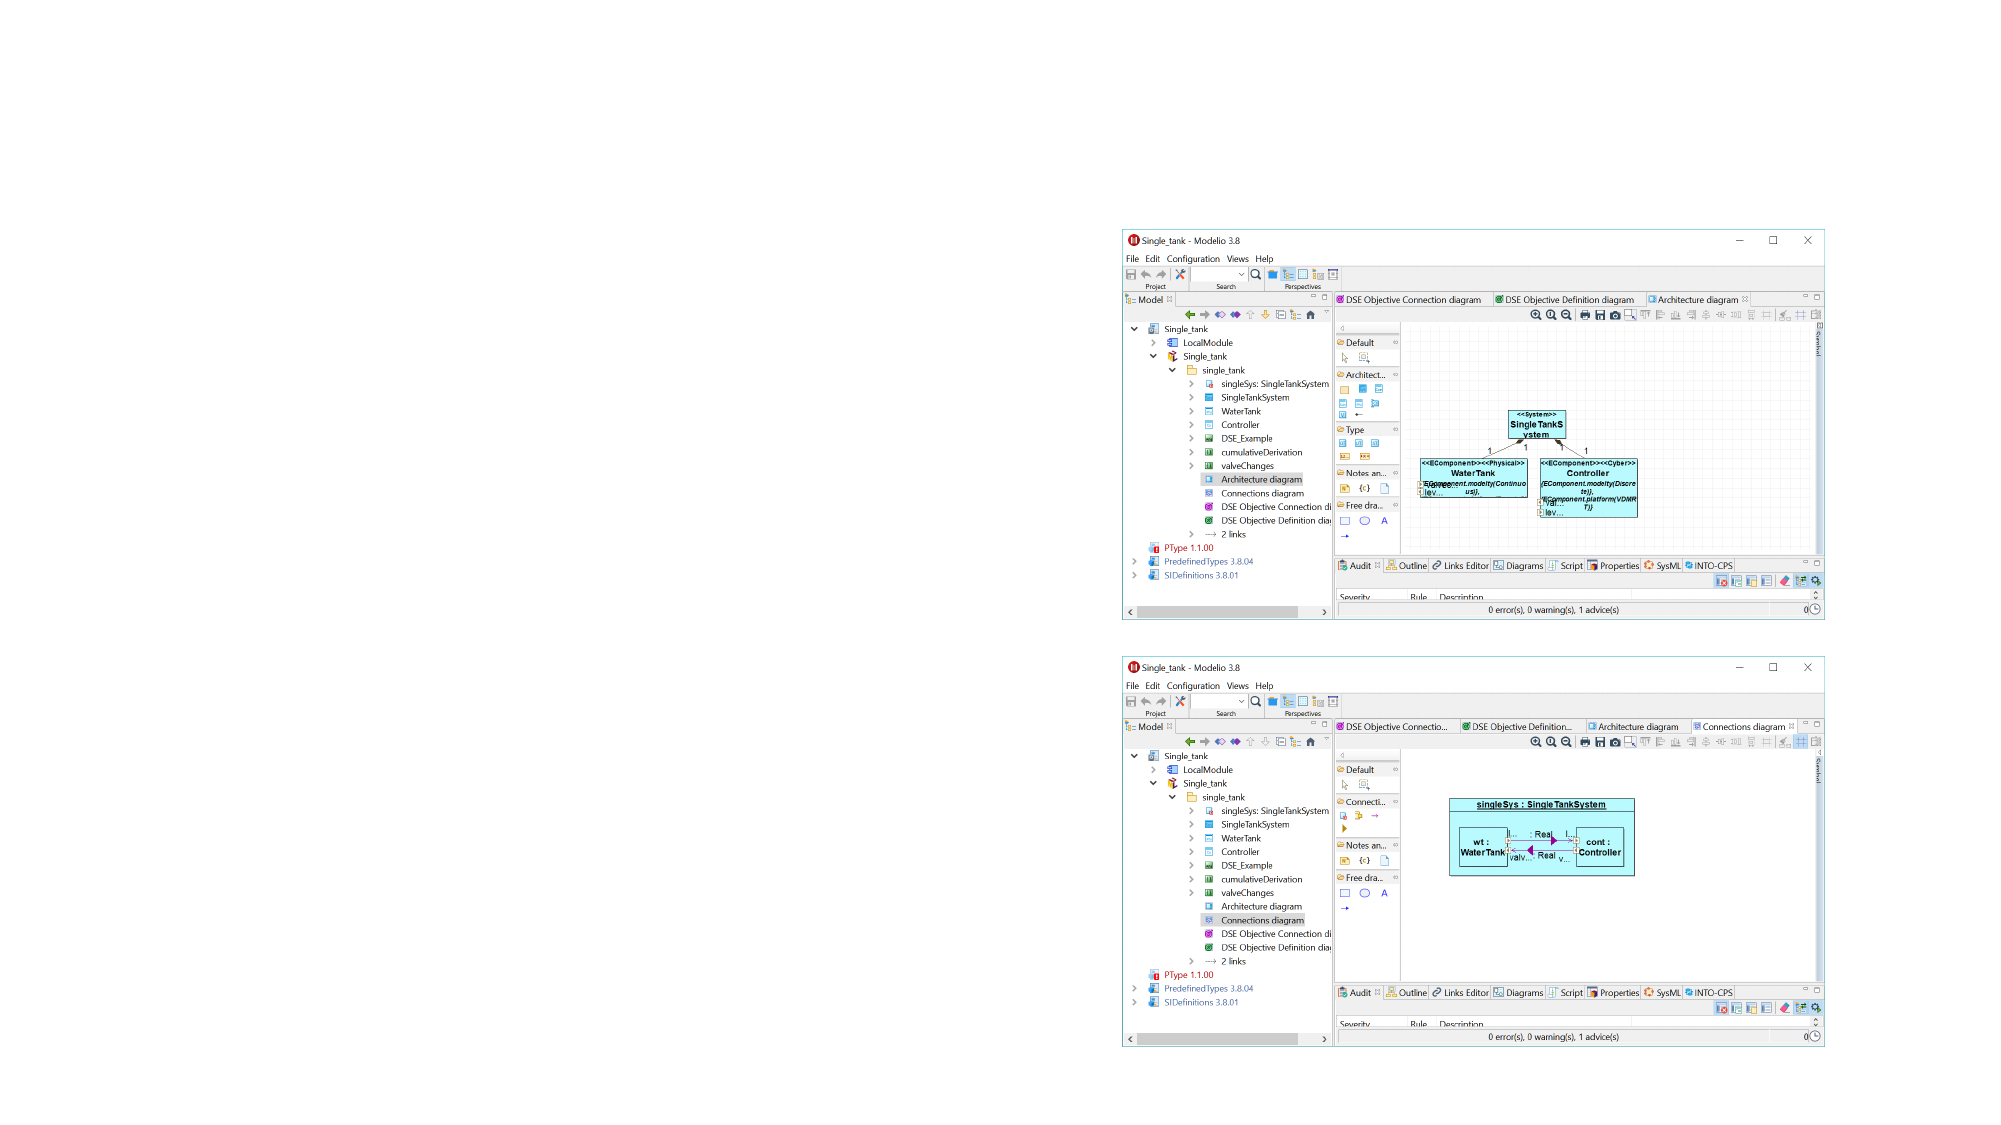

# SysML profile
Better overview
Familiarity
Complexity
Exchangeability?